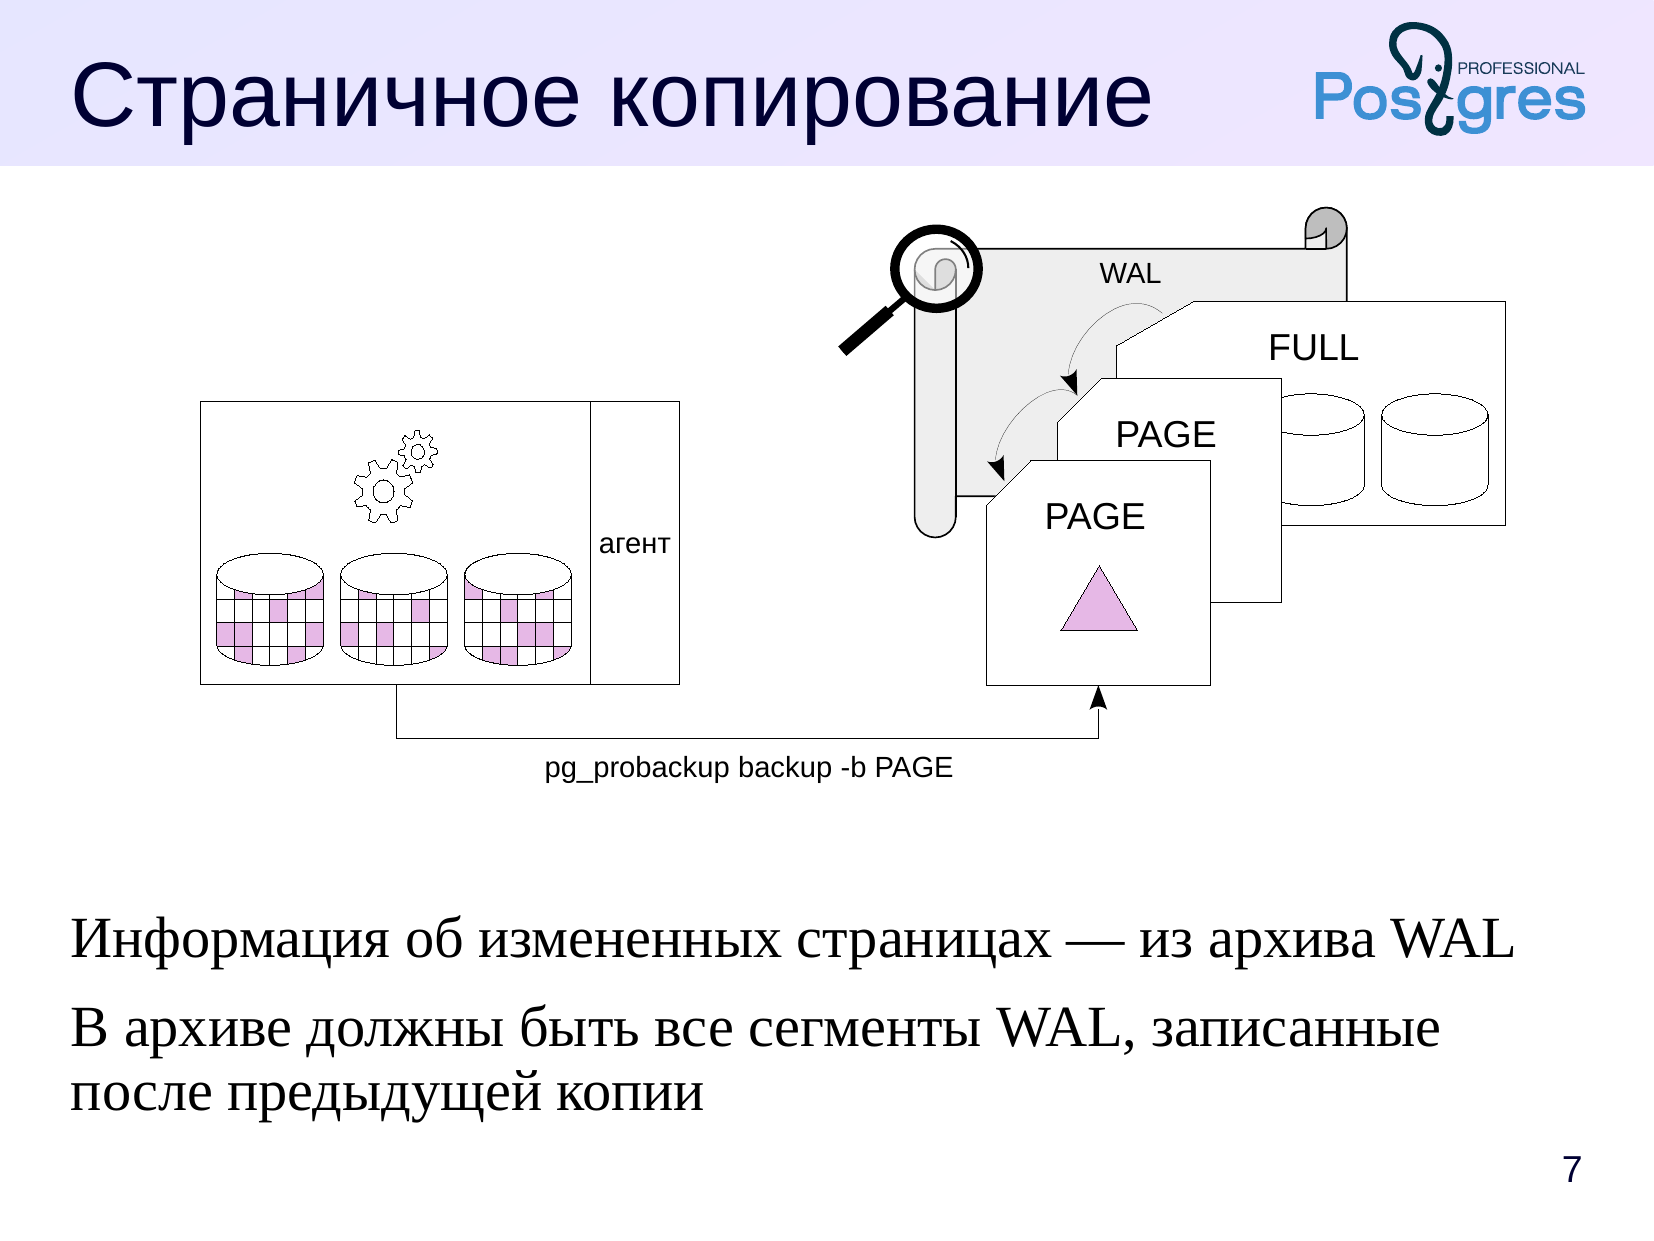

# Страничное копирование
WAL
FULL
PAGE
агент
PAGE
pg_probackup backup -b PAGE
Информация об измененных страницах — из архива WAL
В архиве должны быть все сегменты WAL, записанные после предыдущей копии